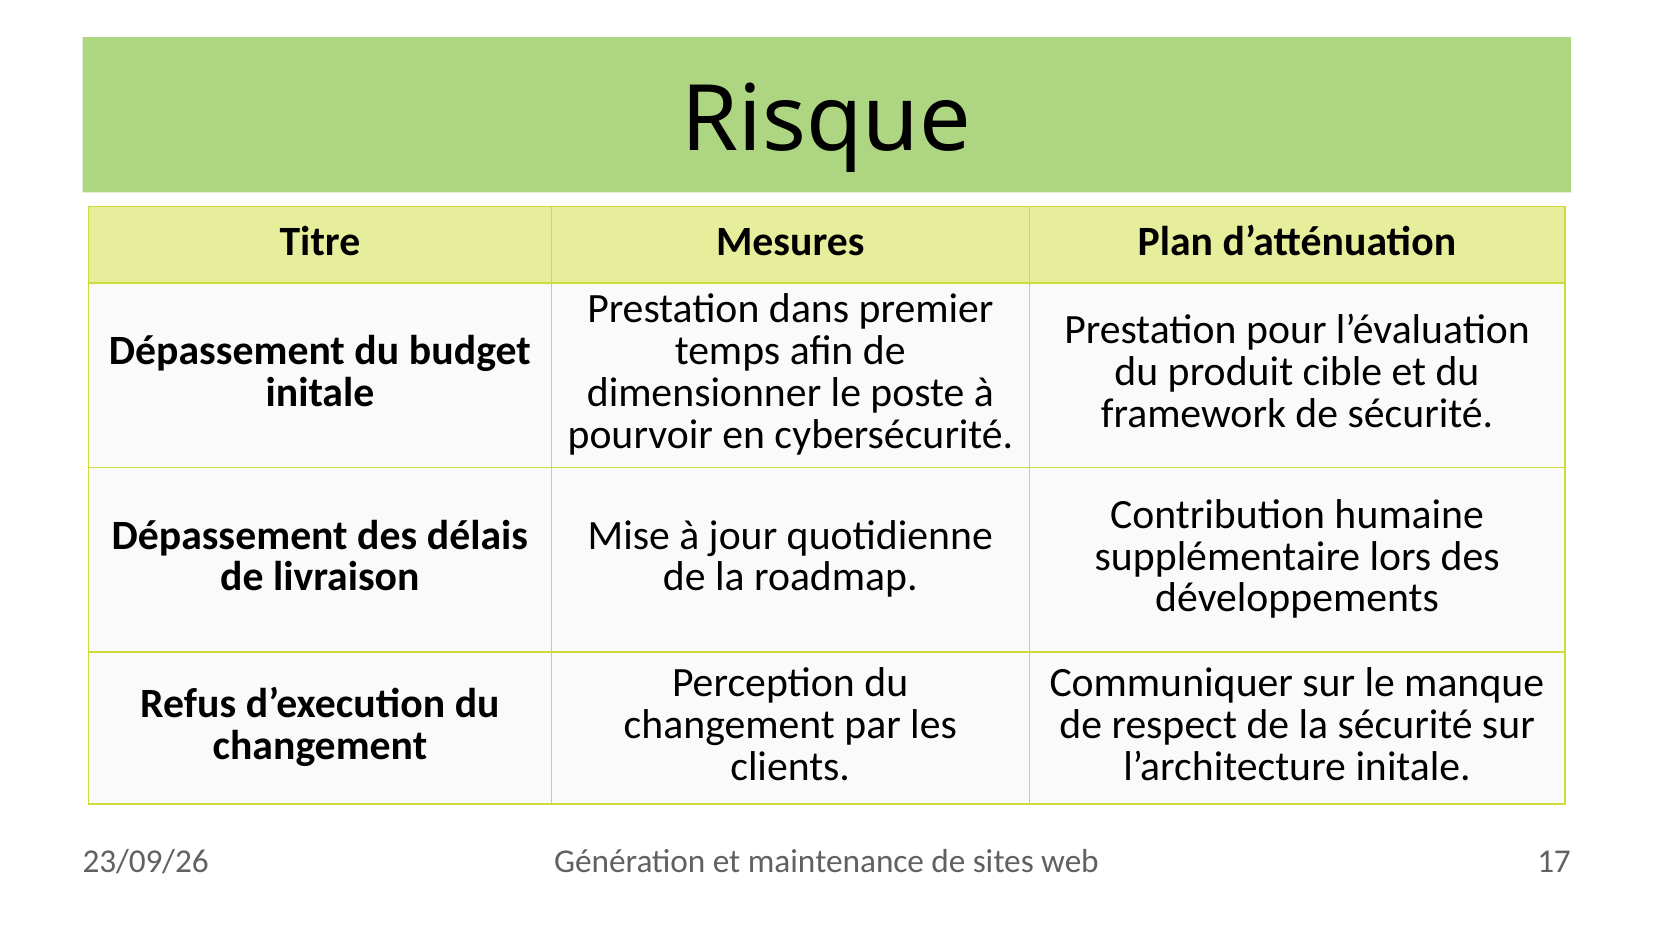

# Risque
| Titre | Mesures | Plan d’atténuation |
| --- | --- | --- |
| Dépassement du budget initale | Prestation dans premier temps afin de dimensionner le poste à pourvoir en cybersécurité. | Prestation pour l’évaluation du produit cible et du framework de sécurité. |
| Dépassement des délais de livraison | Mise à jour quotidienne de la roadmap. | Contribution humaine supplémentaire lors des développements |
| Refus d’execution du changement | Perception du changement par les clients. | Communiquer sur le manque de respect de la sécurité sur l’architecture initale. |
Génération et maintenance de sites web
17